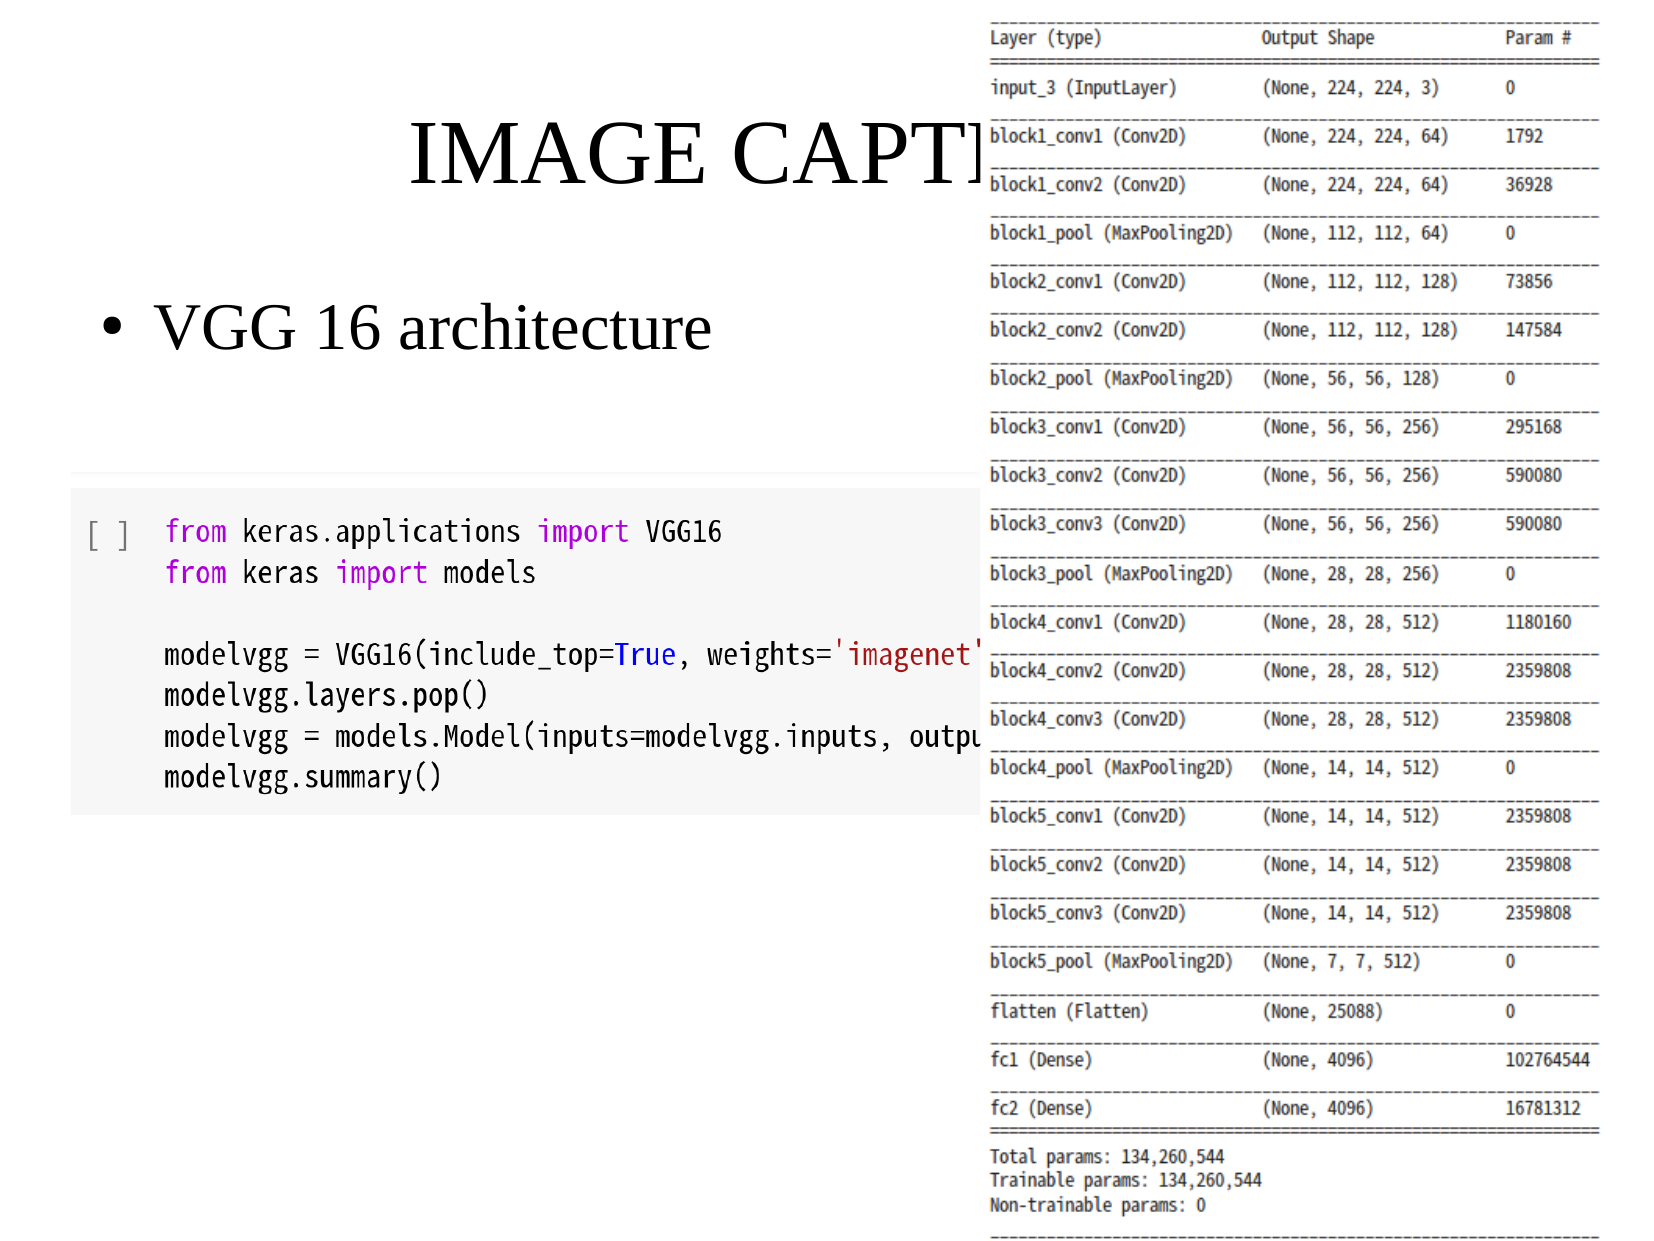

# IMAGE CAPTION #2
VGG 16 architecture